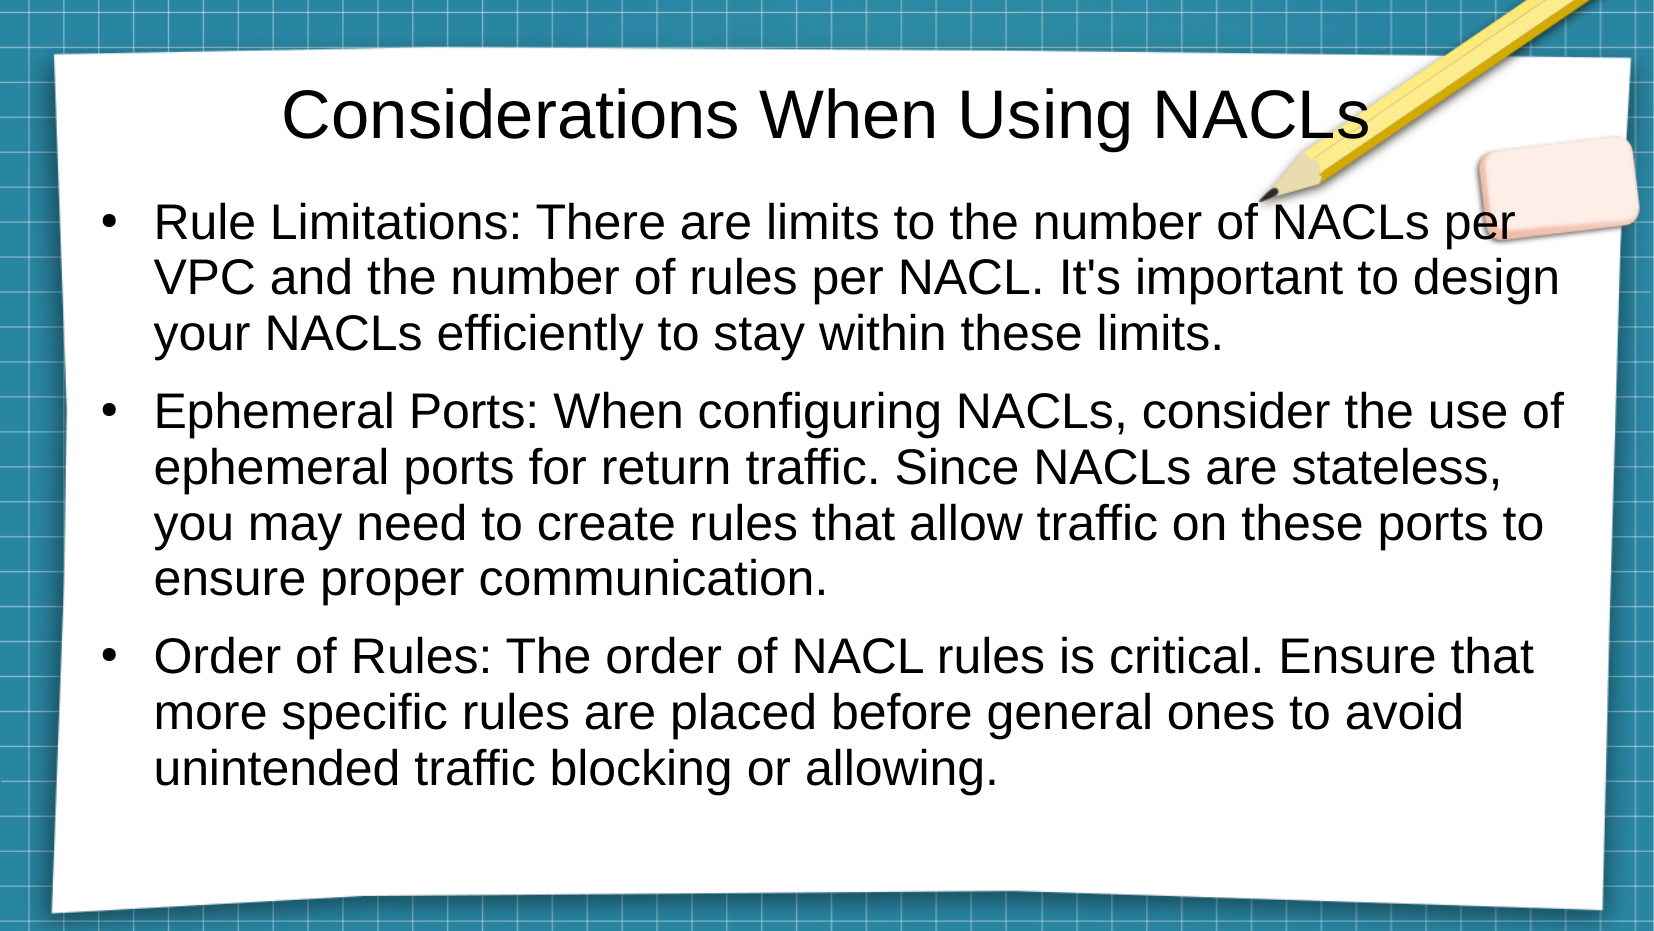

# Considerations When Using NACLs
Rule Limitations: There are limits to the number of NACLs per VPC and the number of rules per NACL. It's important to design your NACLs efficiently to stay within these limits.
Ephemeral Ports: When configuring NACLs, consider the use of ephemeral ports for return traffic. Since NACLs are stateless, you may need to create rules that allow traffic on these ports to ensure proper communication.
Order of Rules: The order of NACL rules is critical. Ensure that more specific rules are placed before general ones to avoid unintended traffic blocking or allowing.